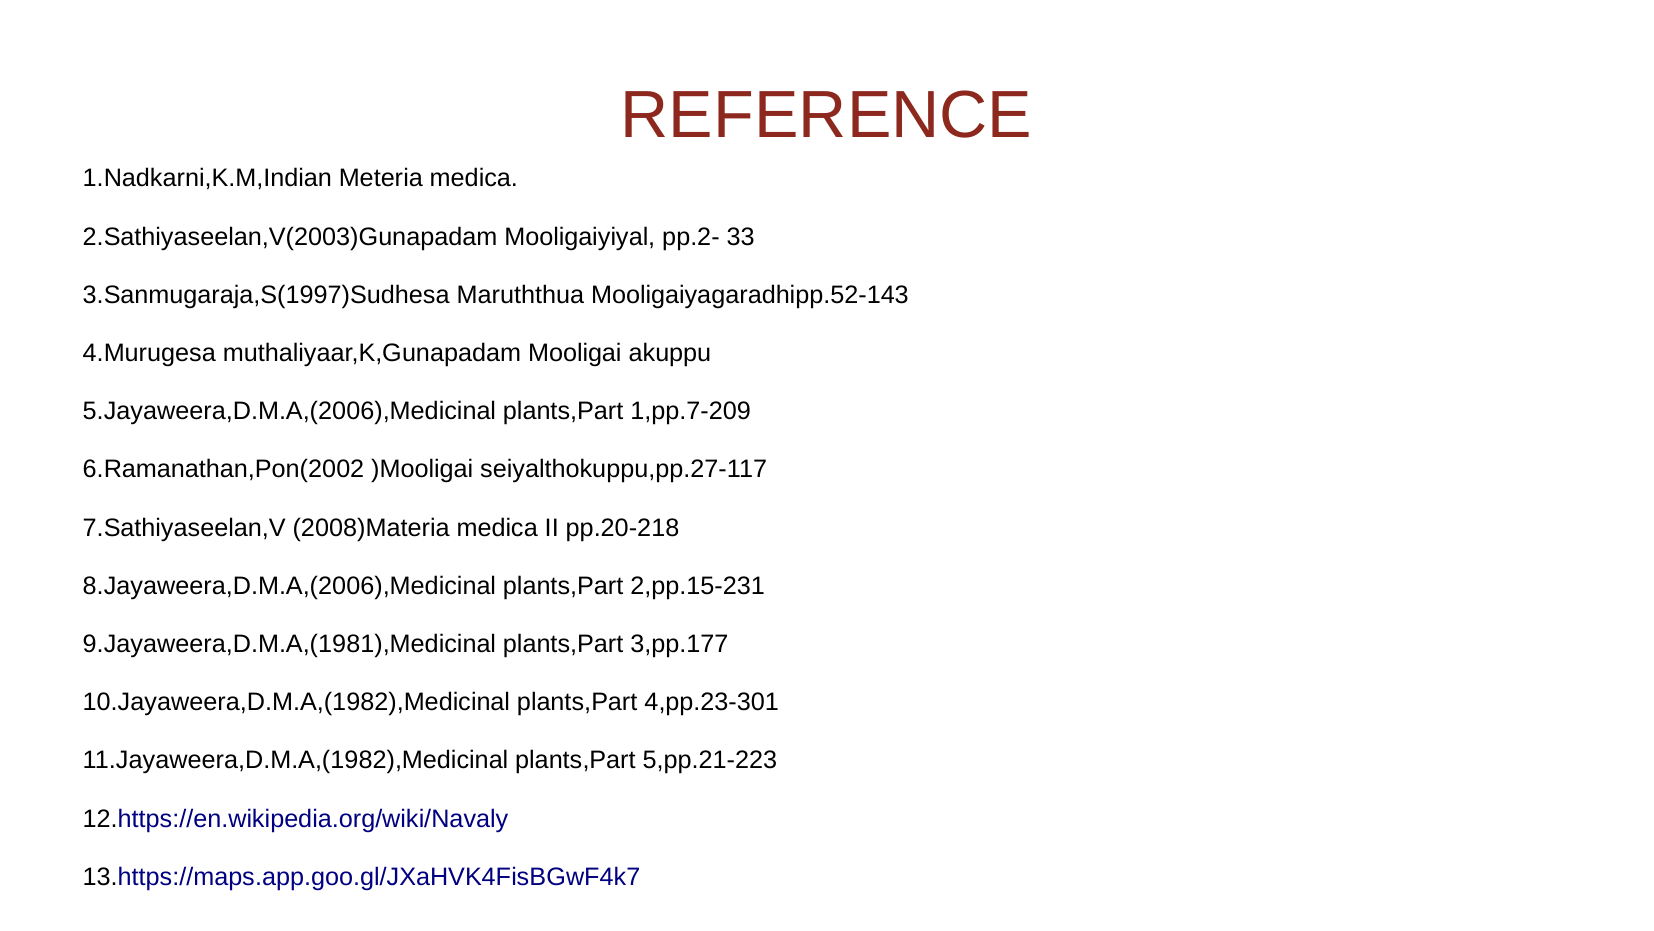

# REFERENCE
1.Nadkarni,K.M,Indian Meteria medica.
2.Sathiyaseelan,V(2003)Gunapadam Mooligaiyiyal, pp.2- 33
3.Sanmugaraja,S(1997)Sudhesa Maruththua Mooligaiyagaradhipp.52-143
4.Murugesa muthaliyaar,K,Gunapadam Mooligai akuppu
5.Jayaweera,D.M.A,(2006),Medicinal plants,Part 1,pp.7-209
6.Ramanathan,Pon(2002 )Mooligai seiyalthokuppu,pp.27-117
7.Sathiyaseelan,V (2008)Materia medica II pp.20-218
8.Jayaweera,D.M.A,(2006),Medicinal plants,Part 2,pp.15-231
9.Jayaweera,D.M.A,(1981),Medicinal plants,Part 3,pp.177
10.Jayaweera,D.M.A,(1982),Medicinal plants,Part 4,pp.23-301
11.Jayaweera,D.M.A,(1982),Medicinal plants,Part 5,pp.21-223
12.https://en.wikipedia.org/wiki/Navaly
13.https://maps.app.goo.gl/JXaHVK4FisBGwF4k7